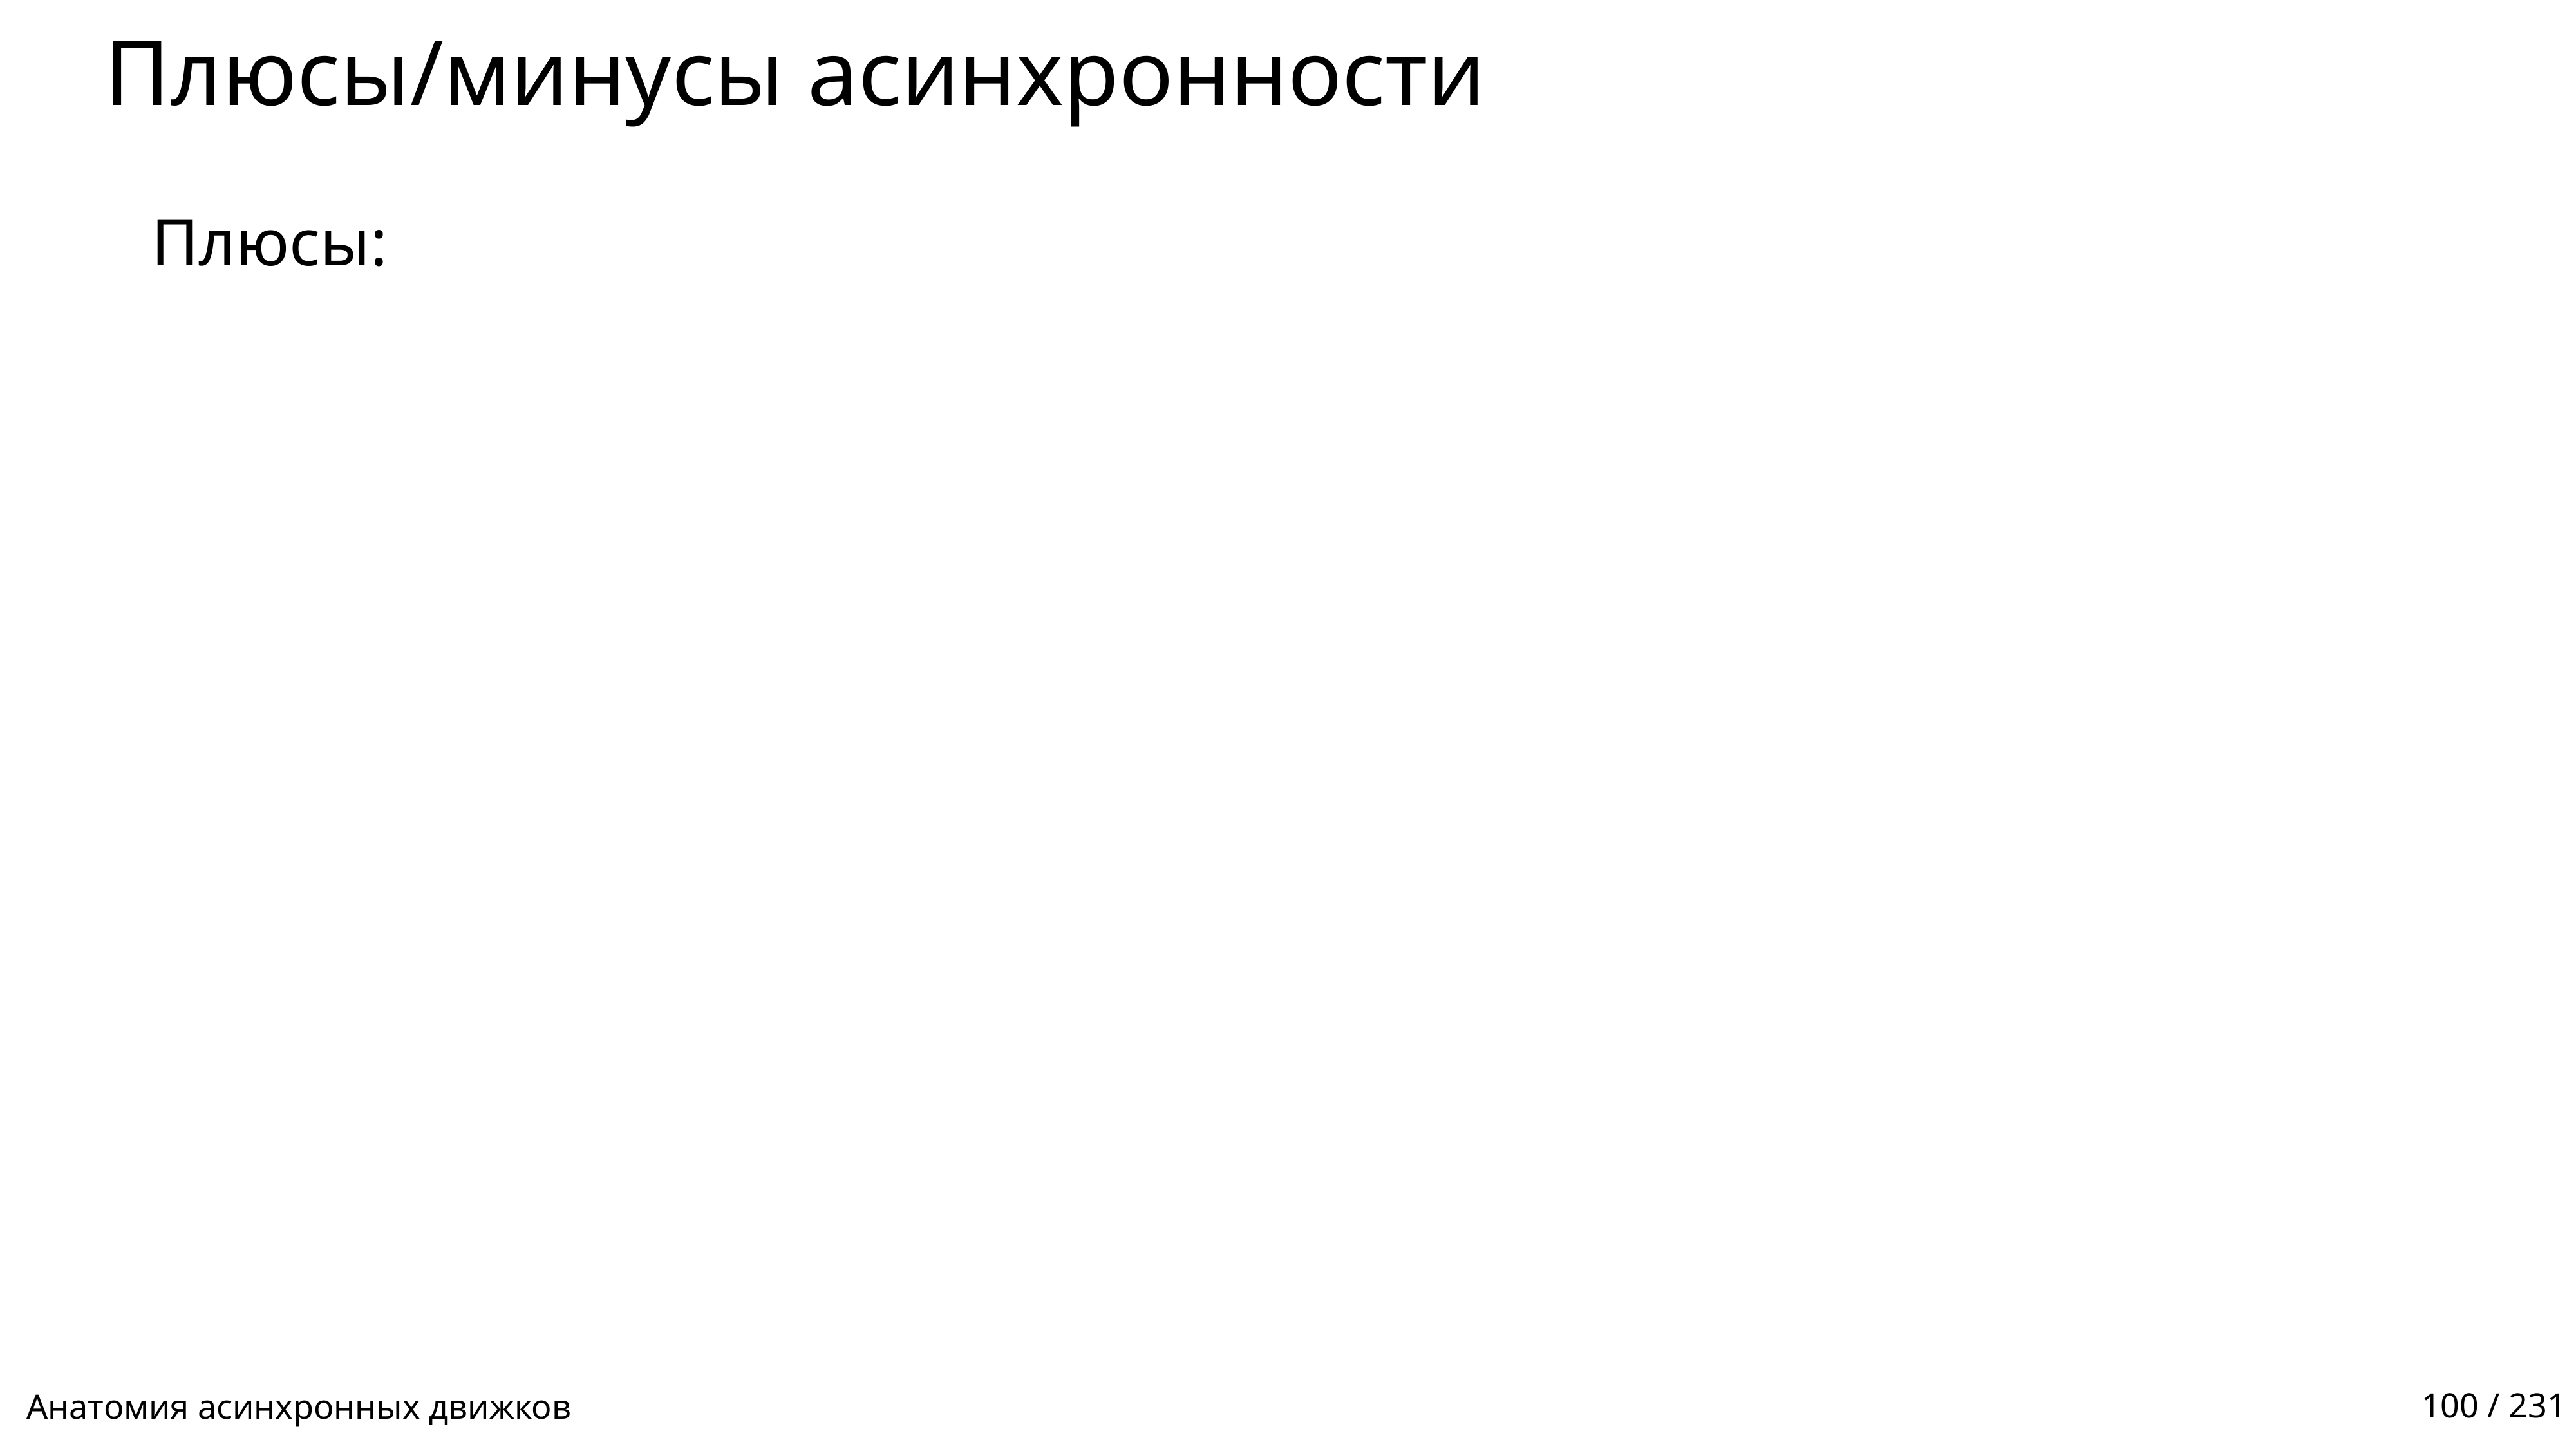

Плюсы/минусы асинхронности
# Плюсы:
Анатомия асинхронных движков